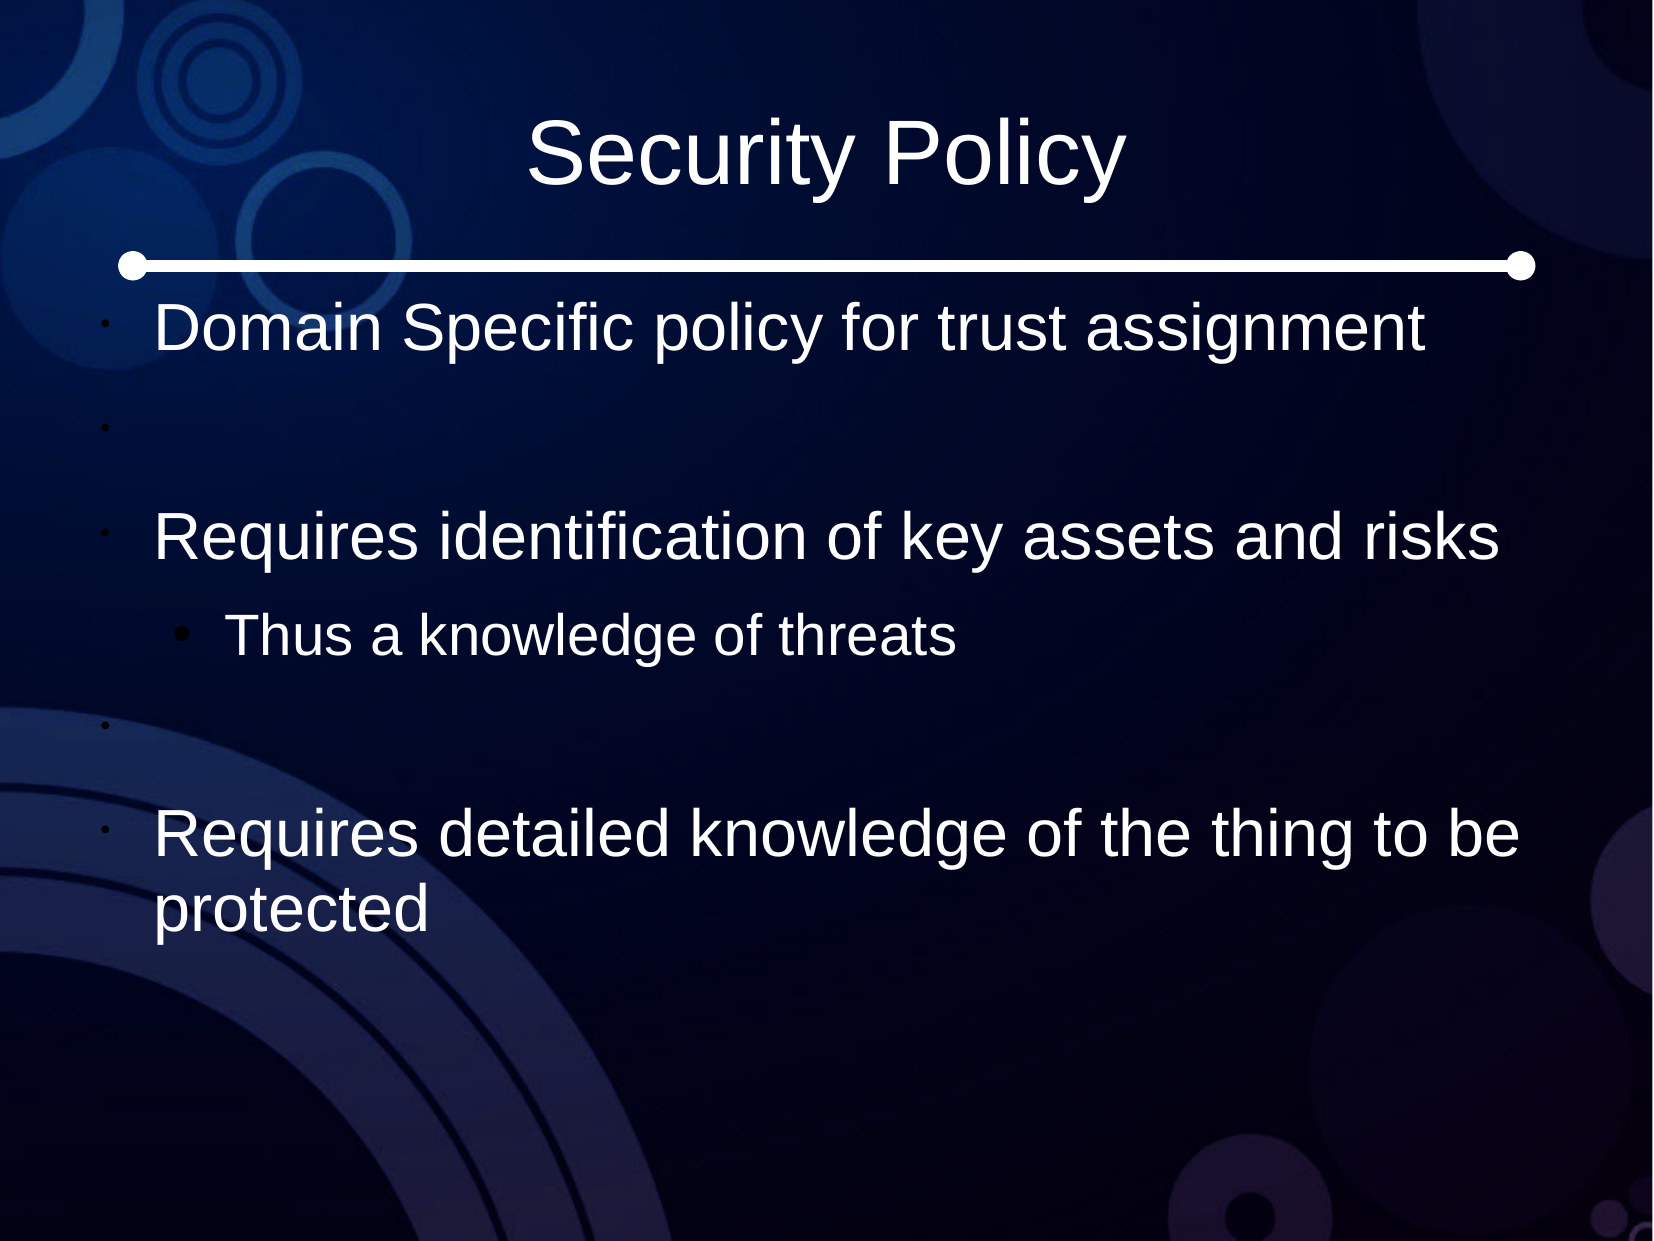

# Security Policy
Domain Specific policy for trust assignment
Requires identification of key assets and risks
Thus a knowledge of threats
Requires detailed knowledge of the thing to be protected